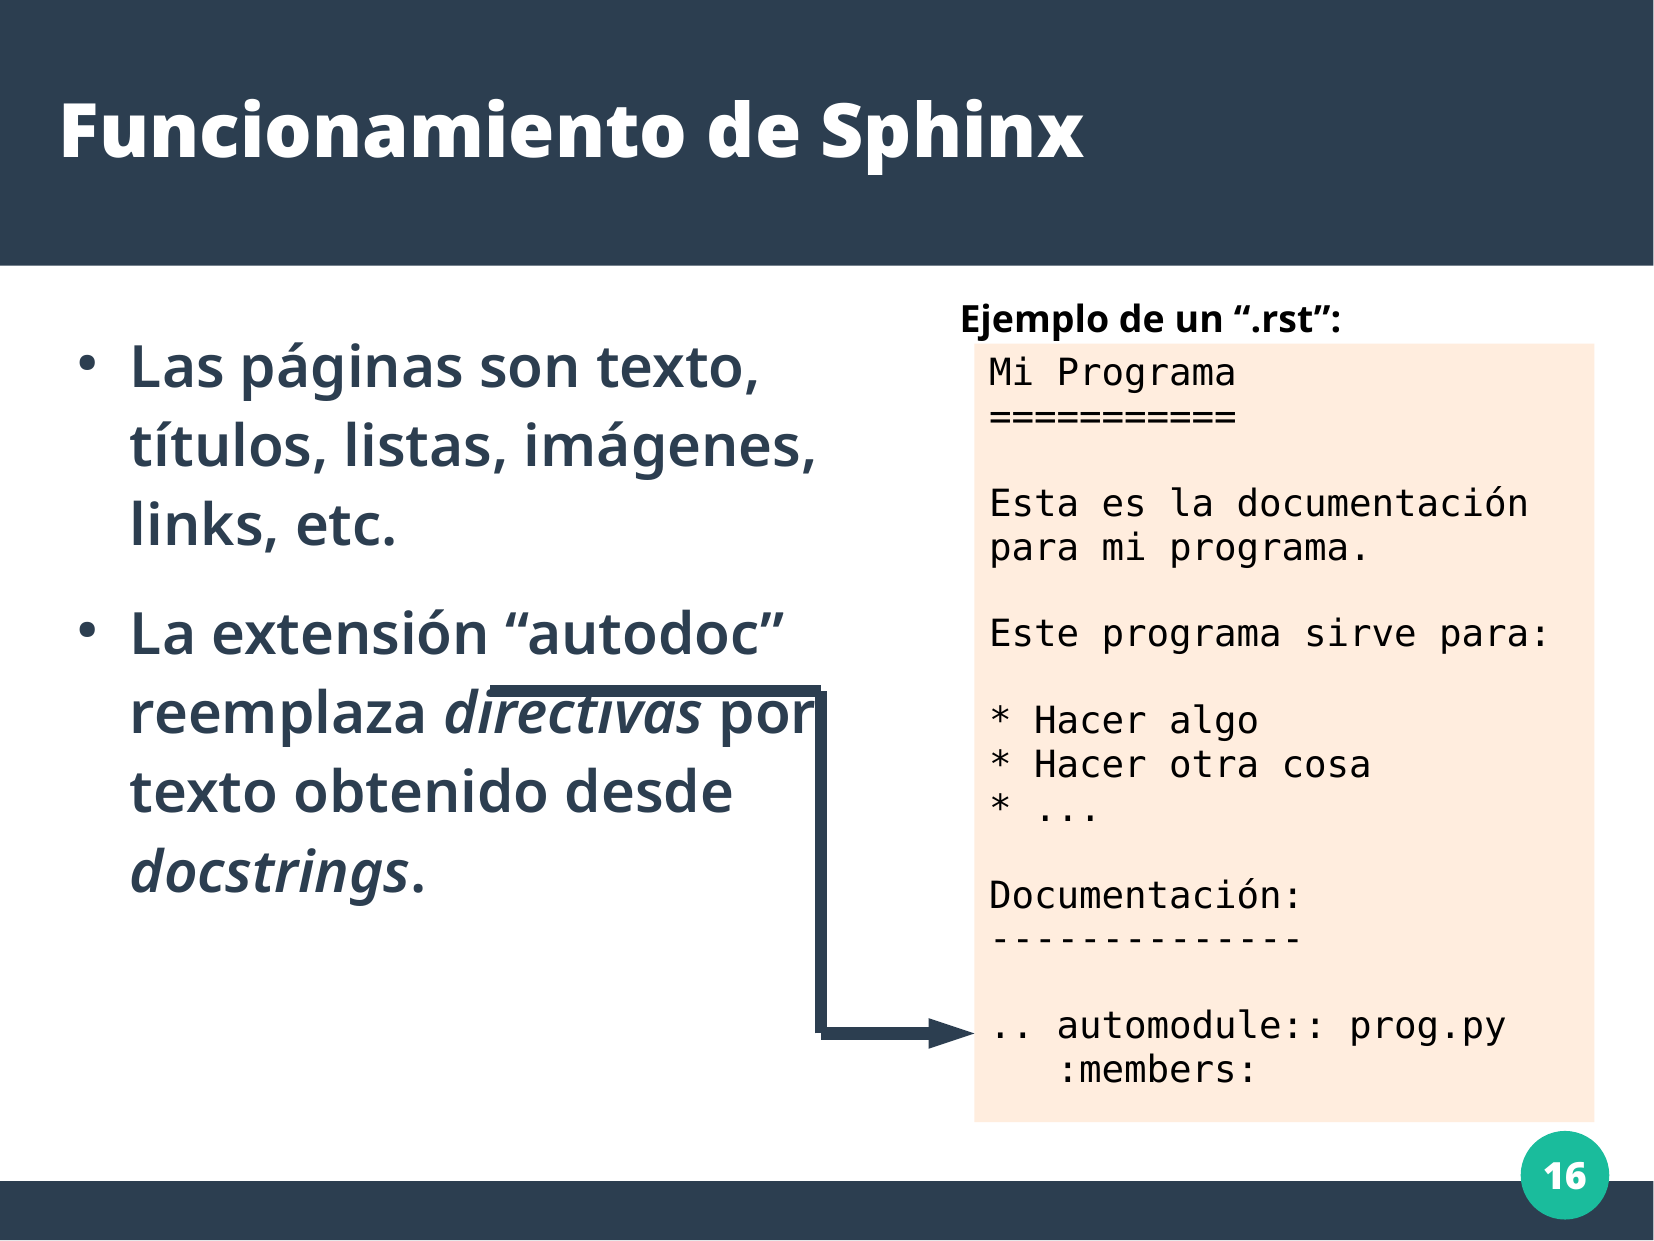

# Funcionamiento de Sphinx
Ejemplo de un “.rst”:
Las páginas son texto, títulos, listas, imágenes, links, etc.
La extensión “autodoc” reemplaza directivas por texto obtenido desde docstrings.
Mi Programa
===========
Esta es la documentación para mi programa.
Este programa sirve para:
* Hacer algo
* Hacer otra cosa
* ...
Documentación:
--------------
.. automodule:: prog.py
 :members:
16